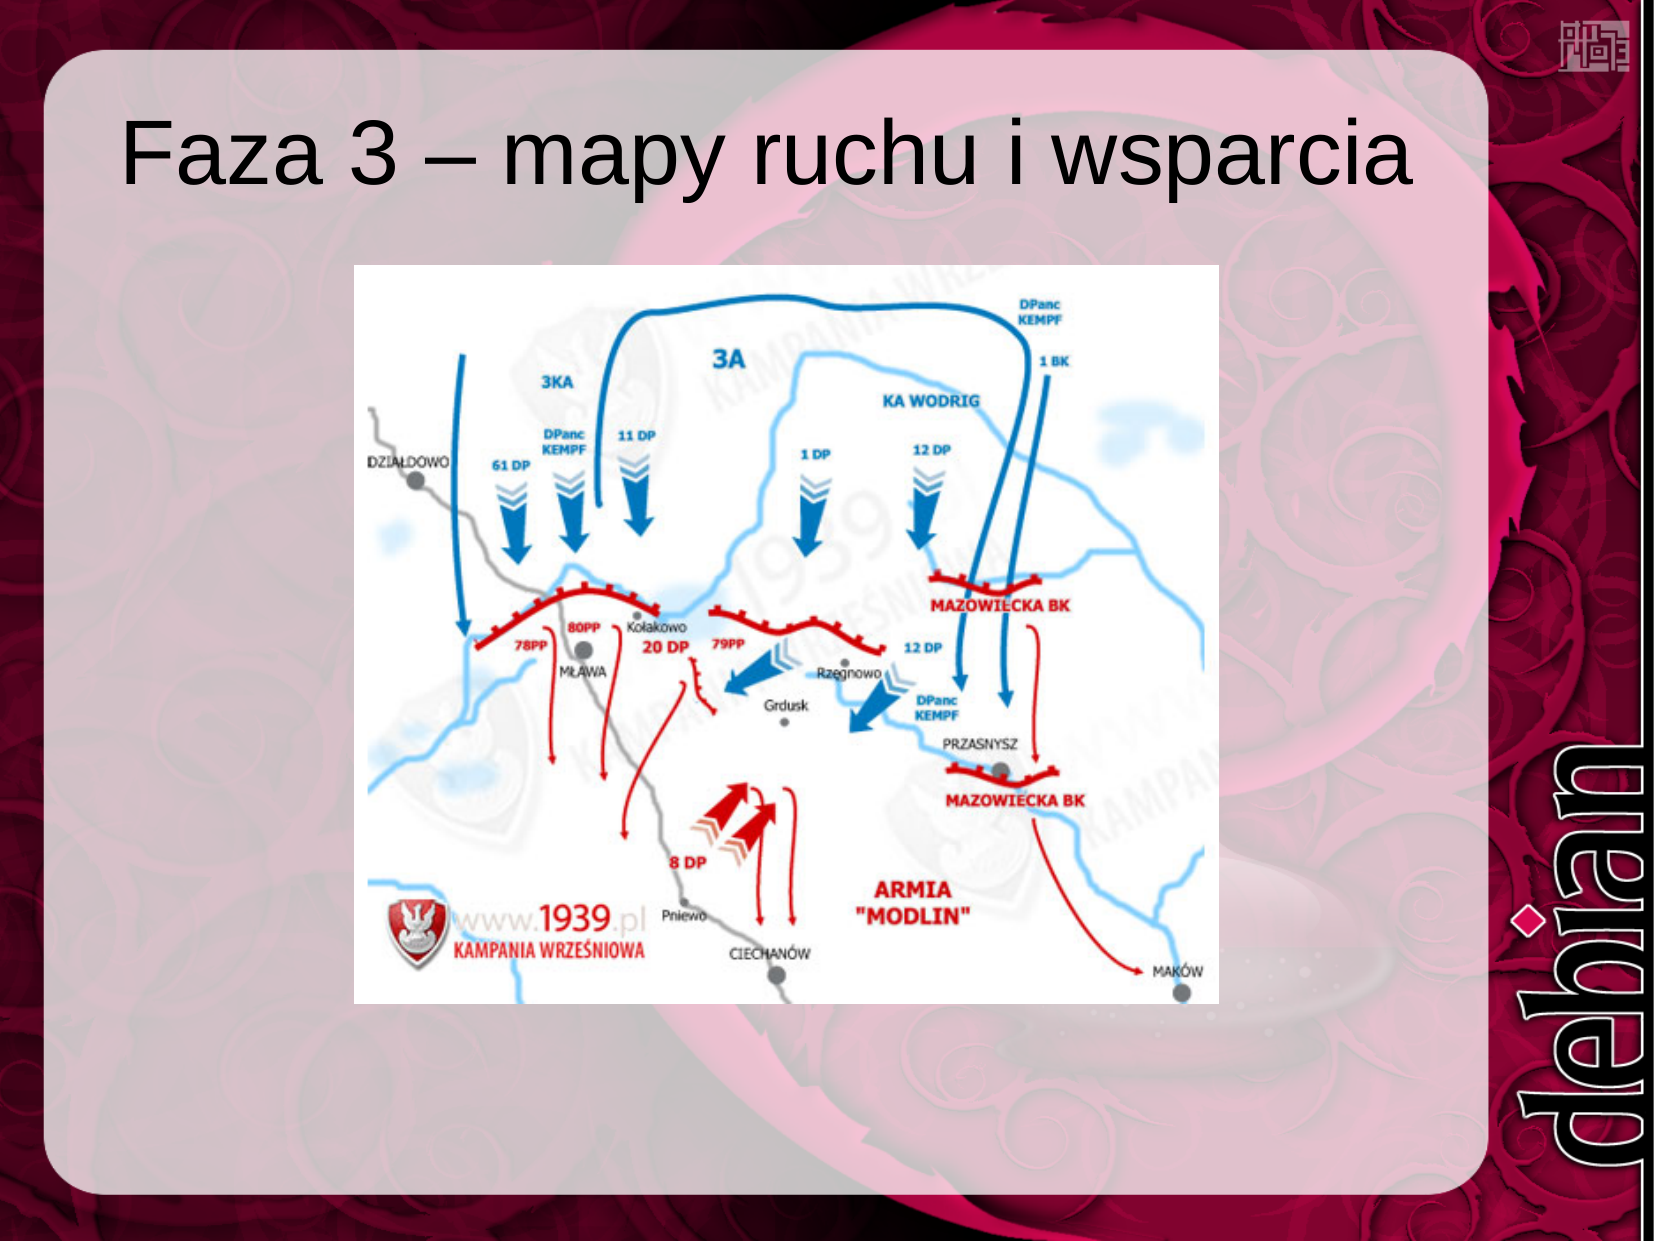

# Faza 3 – mapy ruchu i wsparcia